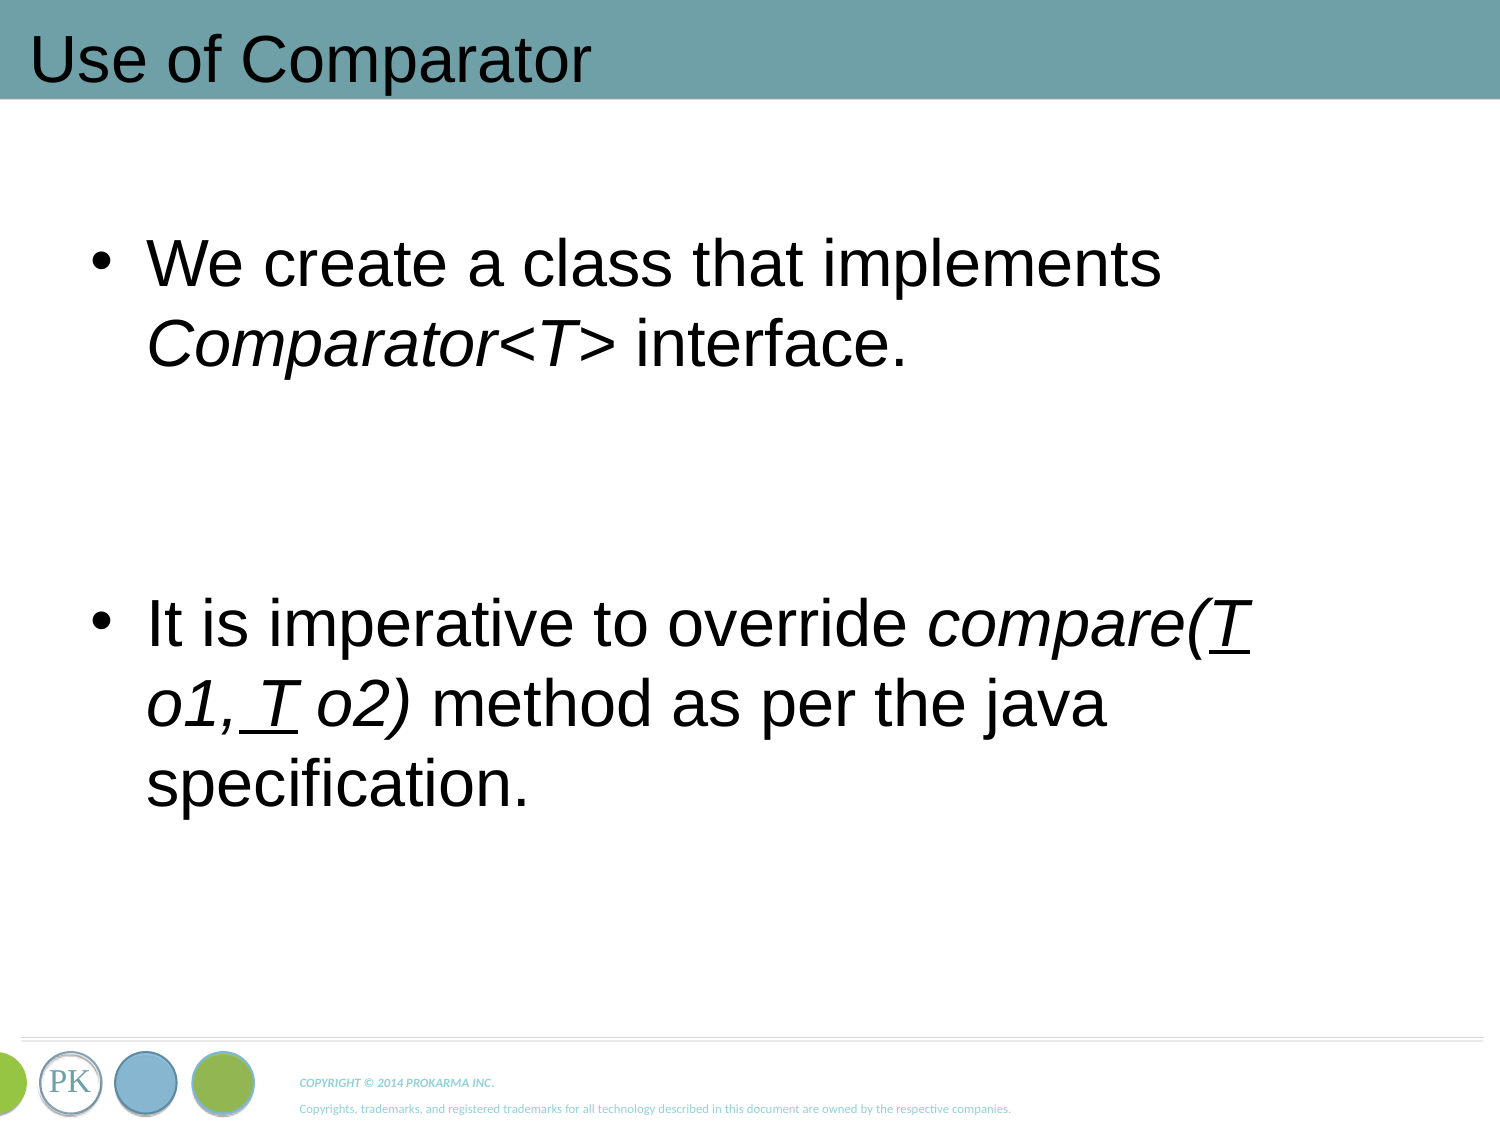

Use of Comparator
We create a class that implements Comparator<T> interface.
It is imperative to override compare(T o1, T o2) method as per the java specification.